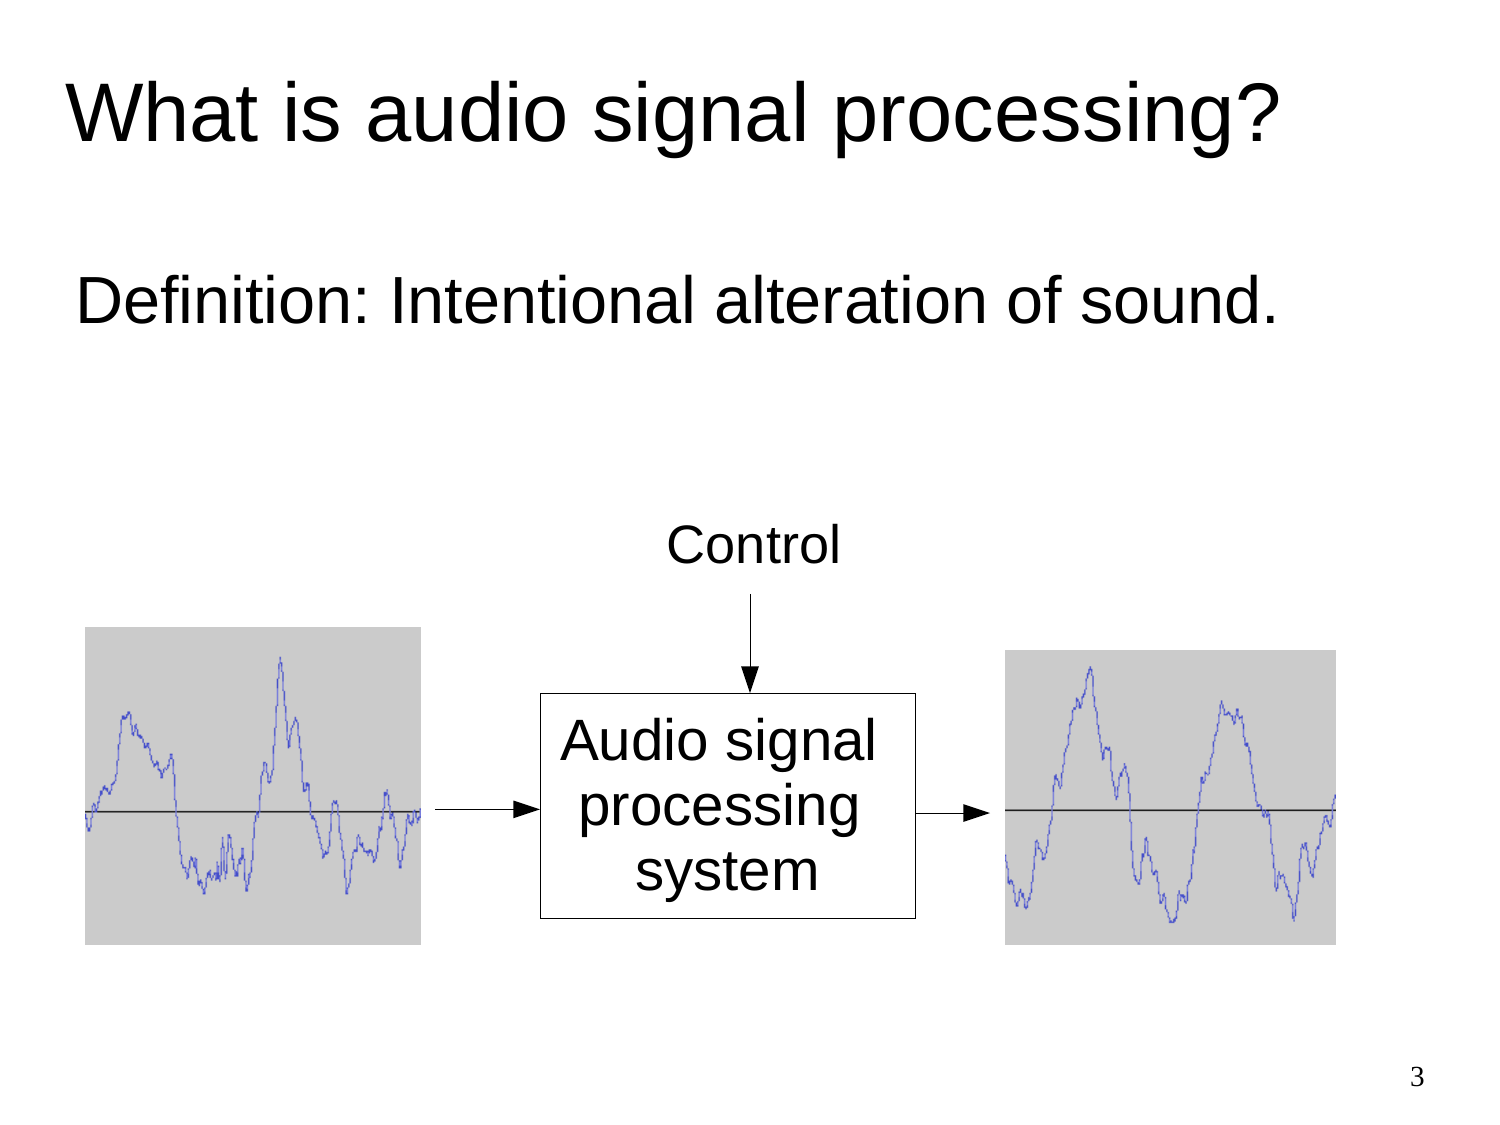

# What is audio signal processing?
Definition: Intentional alteration of sound.
Control
Audio signal
processing
system
3